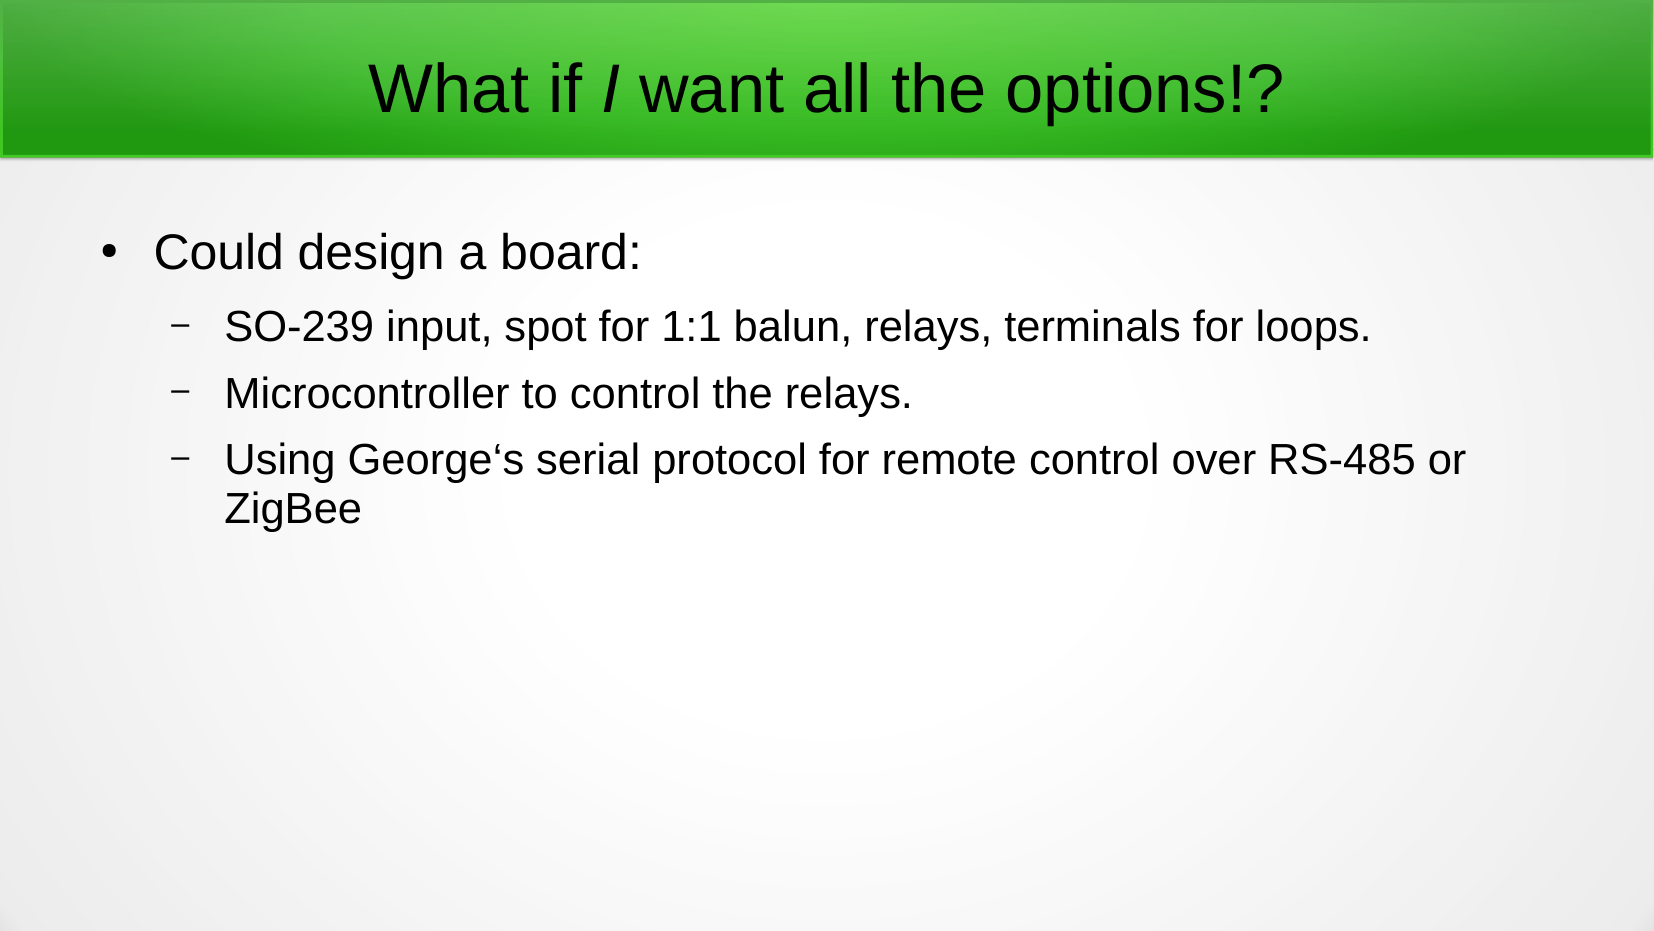

# What if I want all the options!?
Could design a board:
SO-239 input, spot for 1:1 balun, relays, terminals for loops.
Microcontroller to control the relays.
Using George‘s serial protocol for remote control over RS-485 or ZigBee